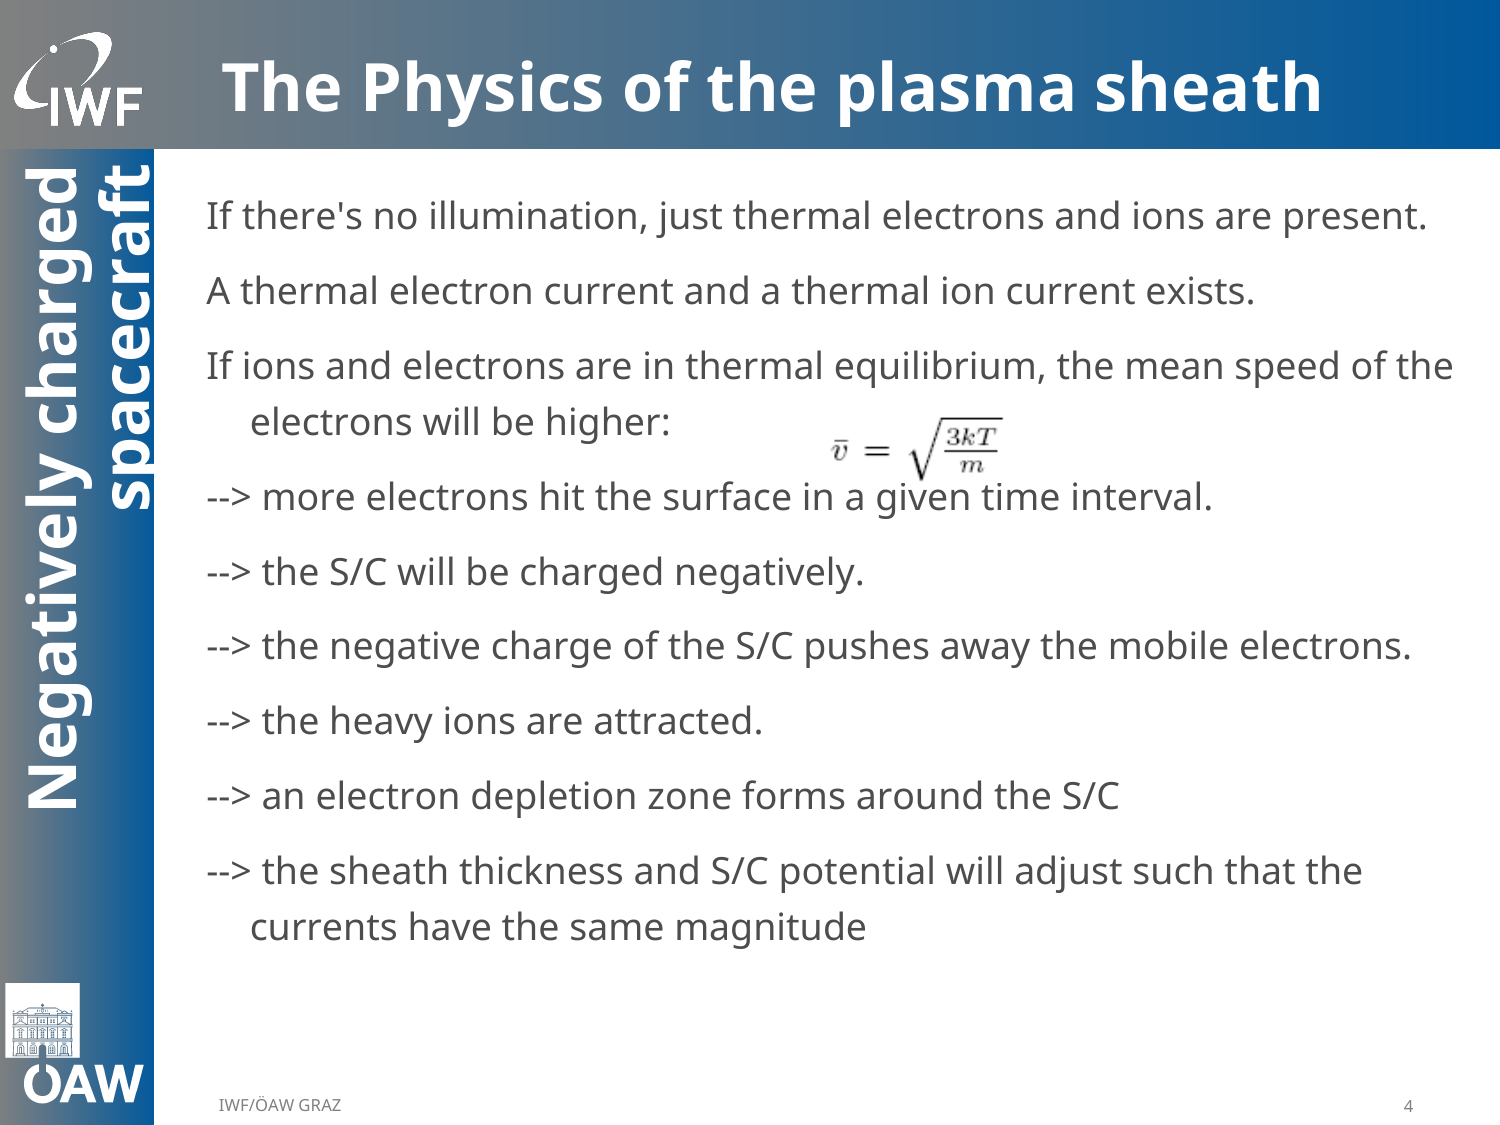

The Physics of the plasma sheath
# If there's no illumination, just thermal electrons and ions are present.
A thermal electron current and a thermal ion current exists.
If ions and electrons are in thermal equilibrium, the mean speed of the electrons will be higher:
--> more electrons hit the surface in a given time interval.
--> the S/C will be charged negatively.
--> the negative charge of the S/C pushes away the mobile electrons.
--> the heavy ions are attracted.
--> an electron depletion zone forms around the S/C
--> the sheath thickness and S/C potential will adjust such that the currents have the same magnitude
Negatively charged spacecraft
IWF/ÖAW GRAZ
4